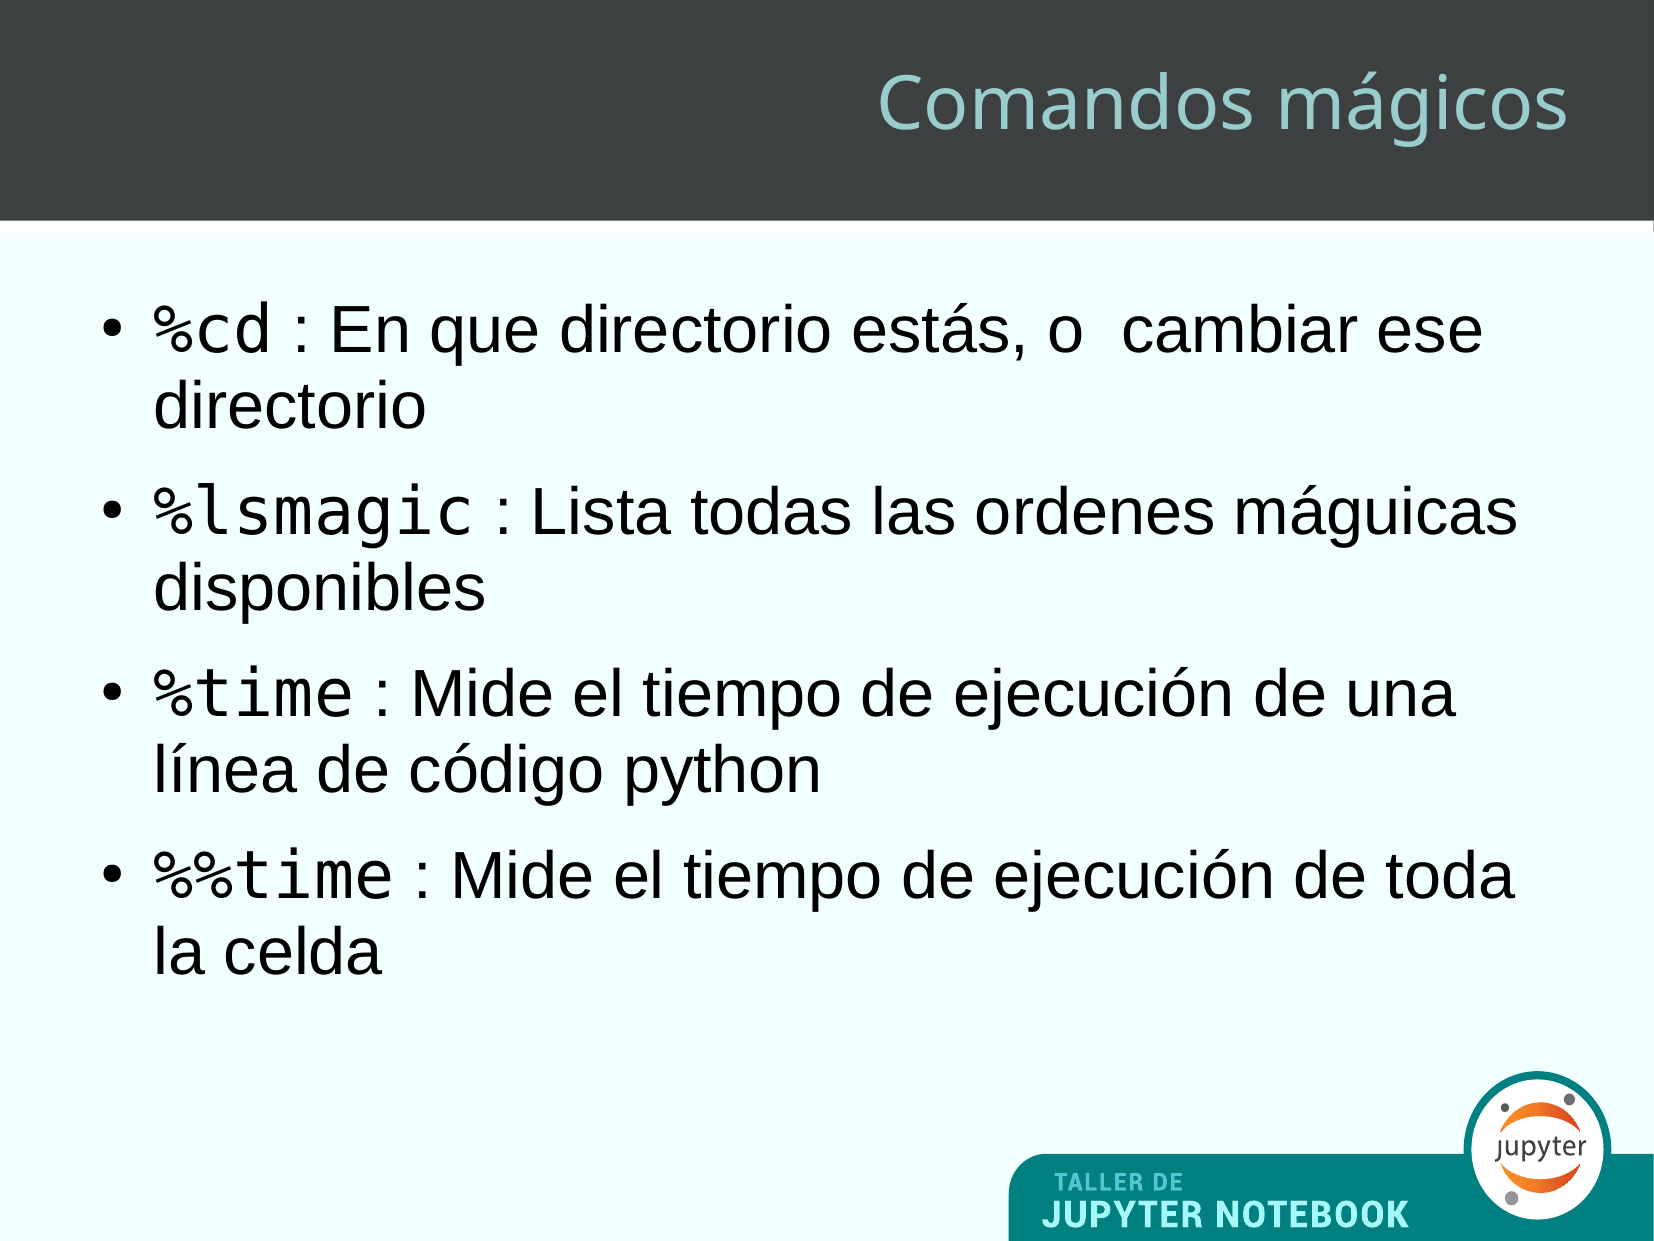

# Comandos mágicos
%cd : En que directorio estás, o cambiar ese directorio
%lsmagic : Lista todas las ordenes máguicas disponibles
%time : Mide el tiempo de ejecución de una línea de código python
%%time : Mide el tiempo de ejecución de toda la celda